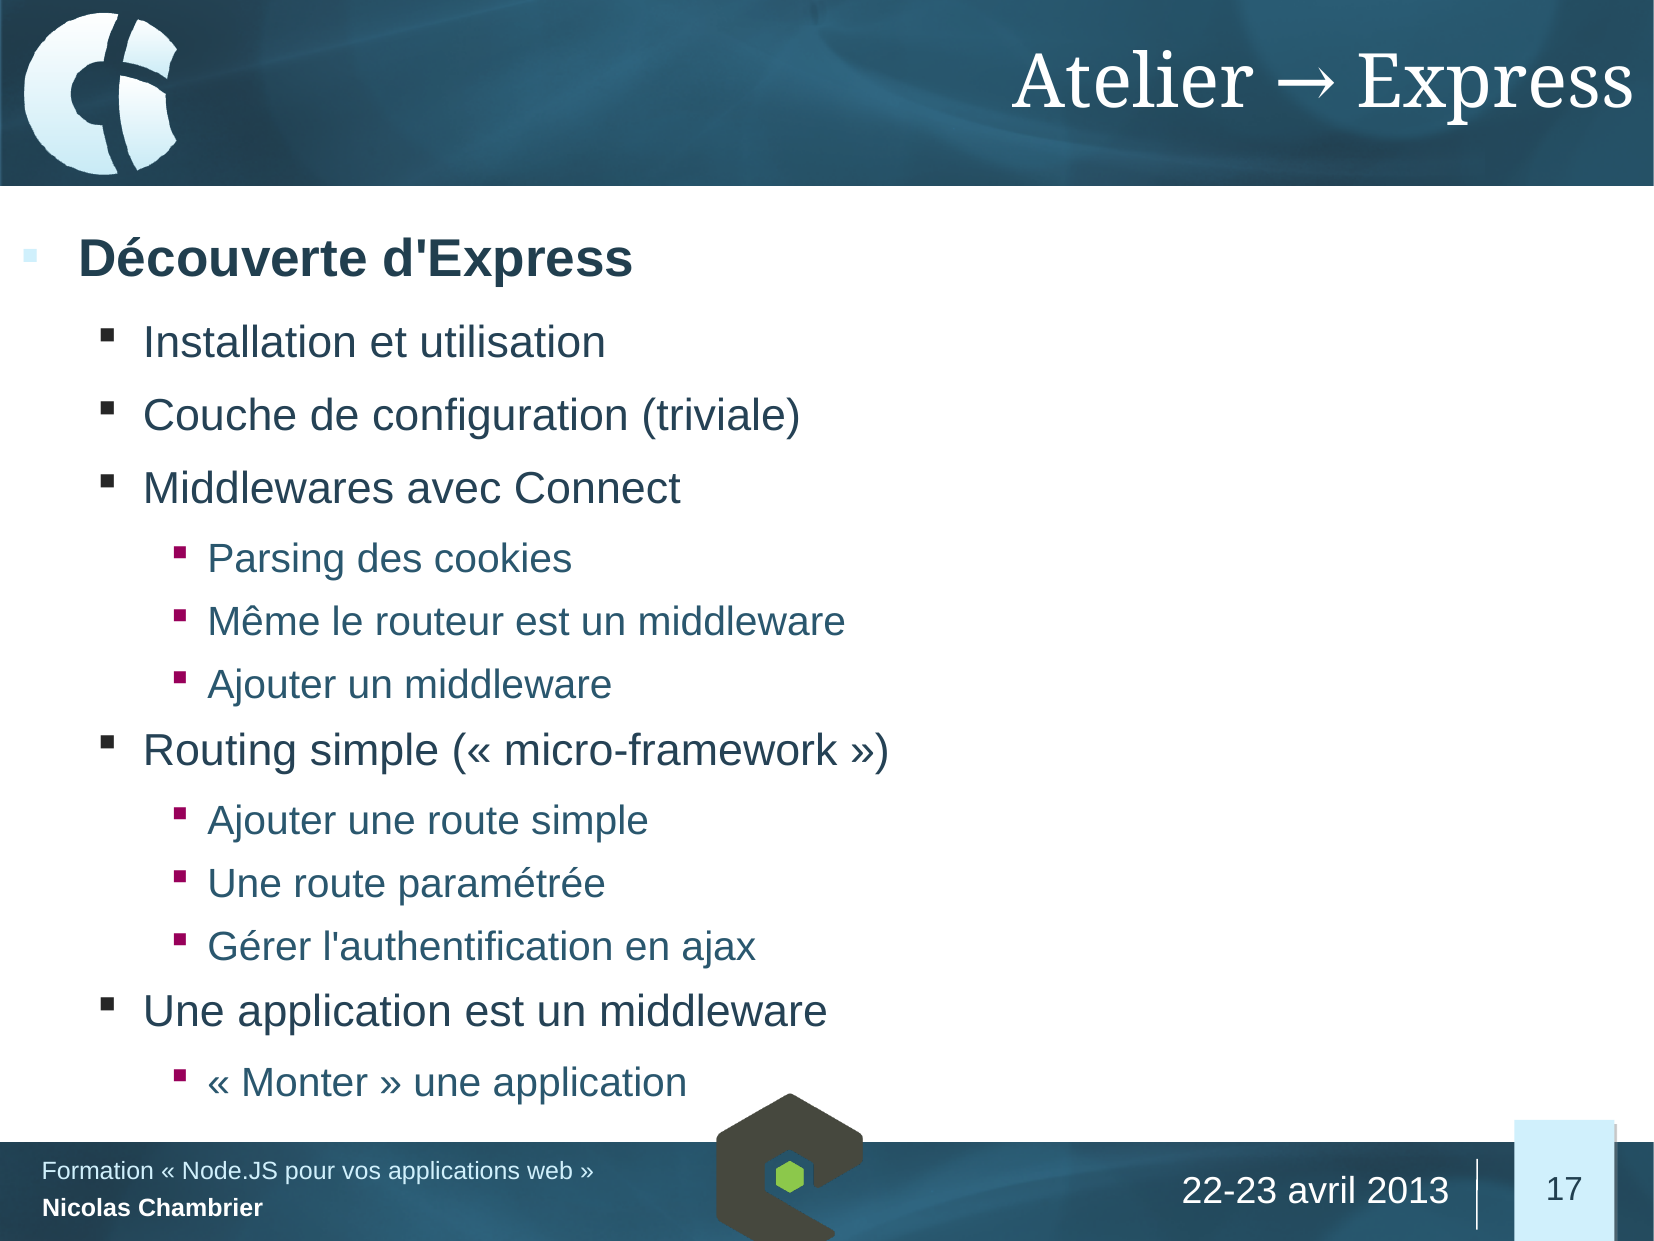

# Atelier → Express
Découverte d'Express
Installation et utilisation
Couche de configuration (triviale)
Middlewares avec Connect
Parsing des cookies
Même le routeur est un middleware
Ajouter un middleware
Routing simple (« micro-framework »)
Ajouter une route simple
Une route paramétrée
Gérer l'authentification en ajax
Une application est un middleware
« Monter » une application